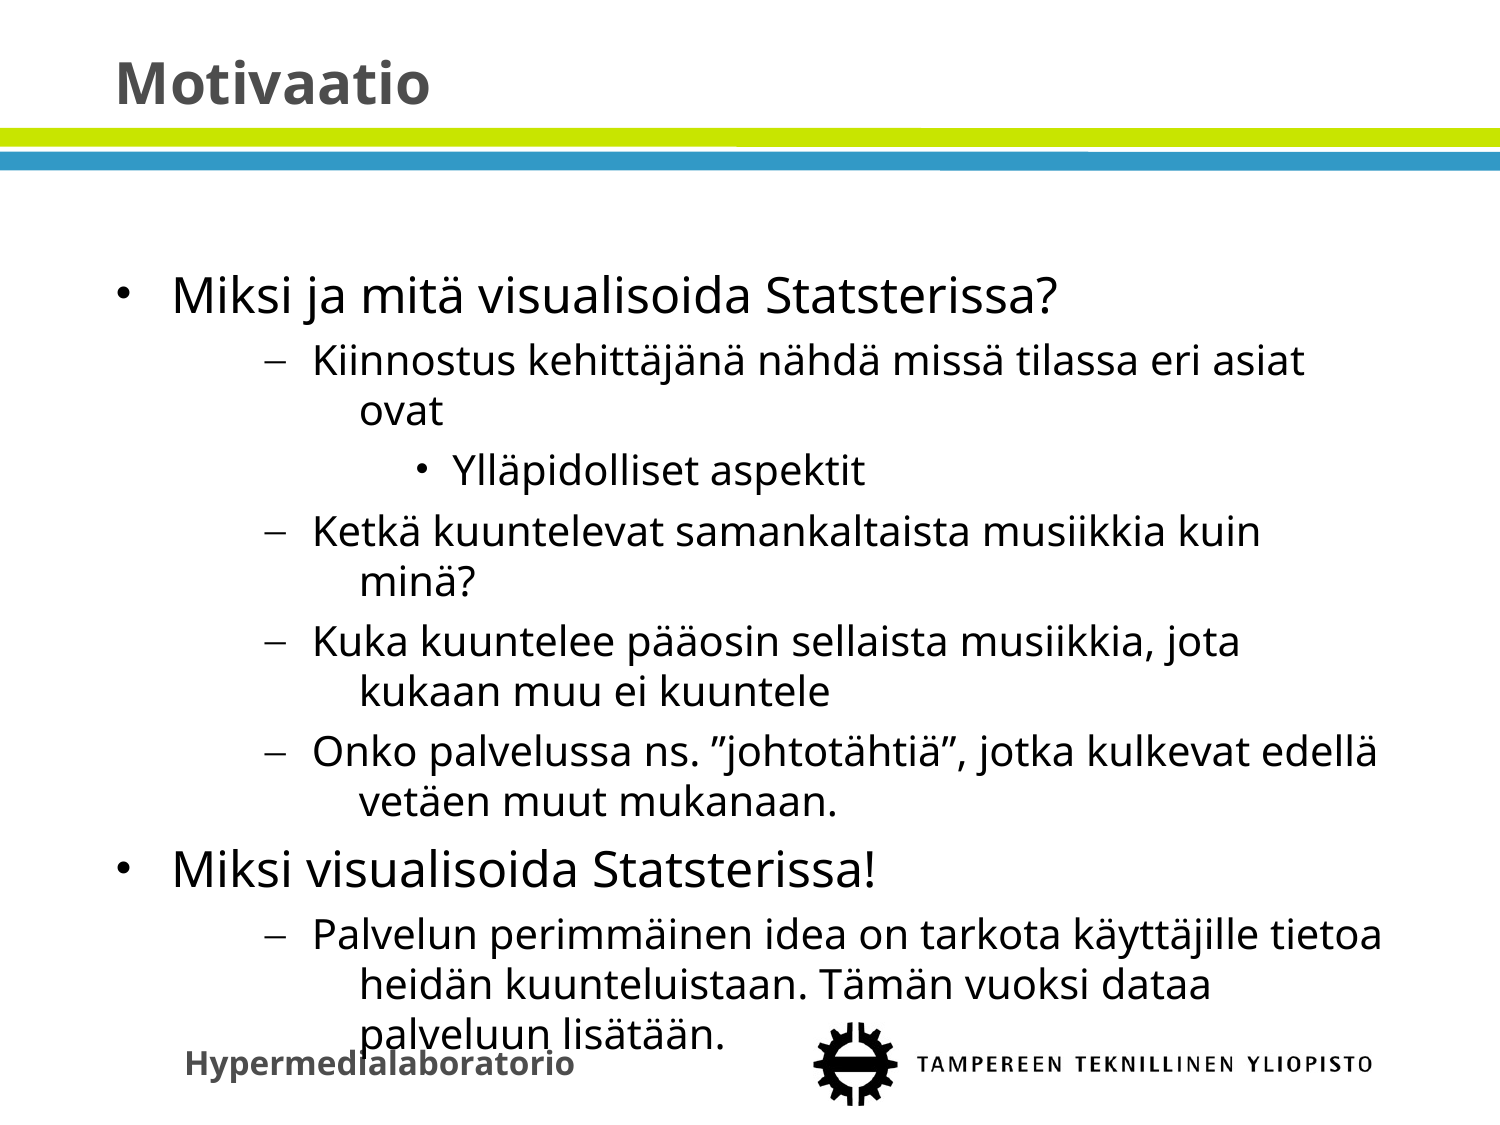

# Motivaatio
Miksi ja mitä visualisoida Statsterissa?
Kiinnostus kehittäjänä nähdä missä tilassa eri asiat ovat
Ylläpidolliset aspektit
Ketkä kuuntelevat samankaltaista musiikkia kuin minä?
Kuka kuuntelee pääosin sellaista musiikkia, jota kukaan muu ei kuuntele
Onko palvelussa ns. ”johtotähtiä”, jotka kulkevat edellä vetäen muut mukanaan.
Miksi visualisoida Statsterissa!
Palvelun perimmäinen idea on tarkota käyttäjille tietoa heidän kuunteluistaan. Tämän vuoksi dataa palveluun lisätään.